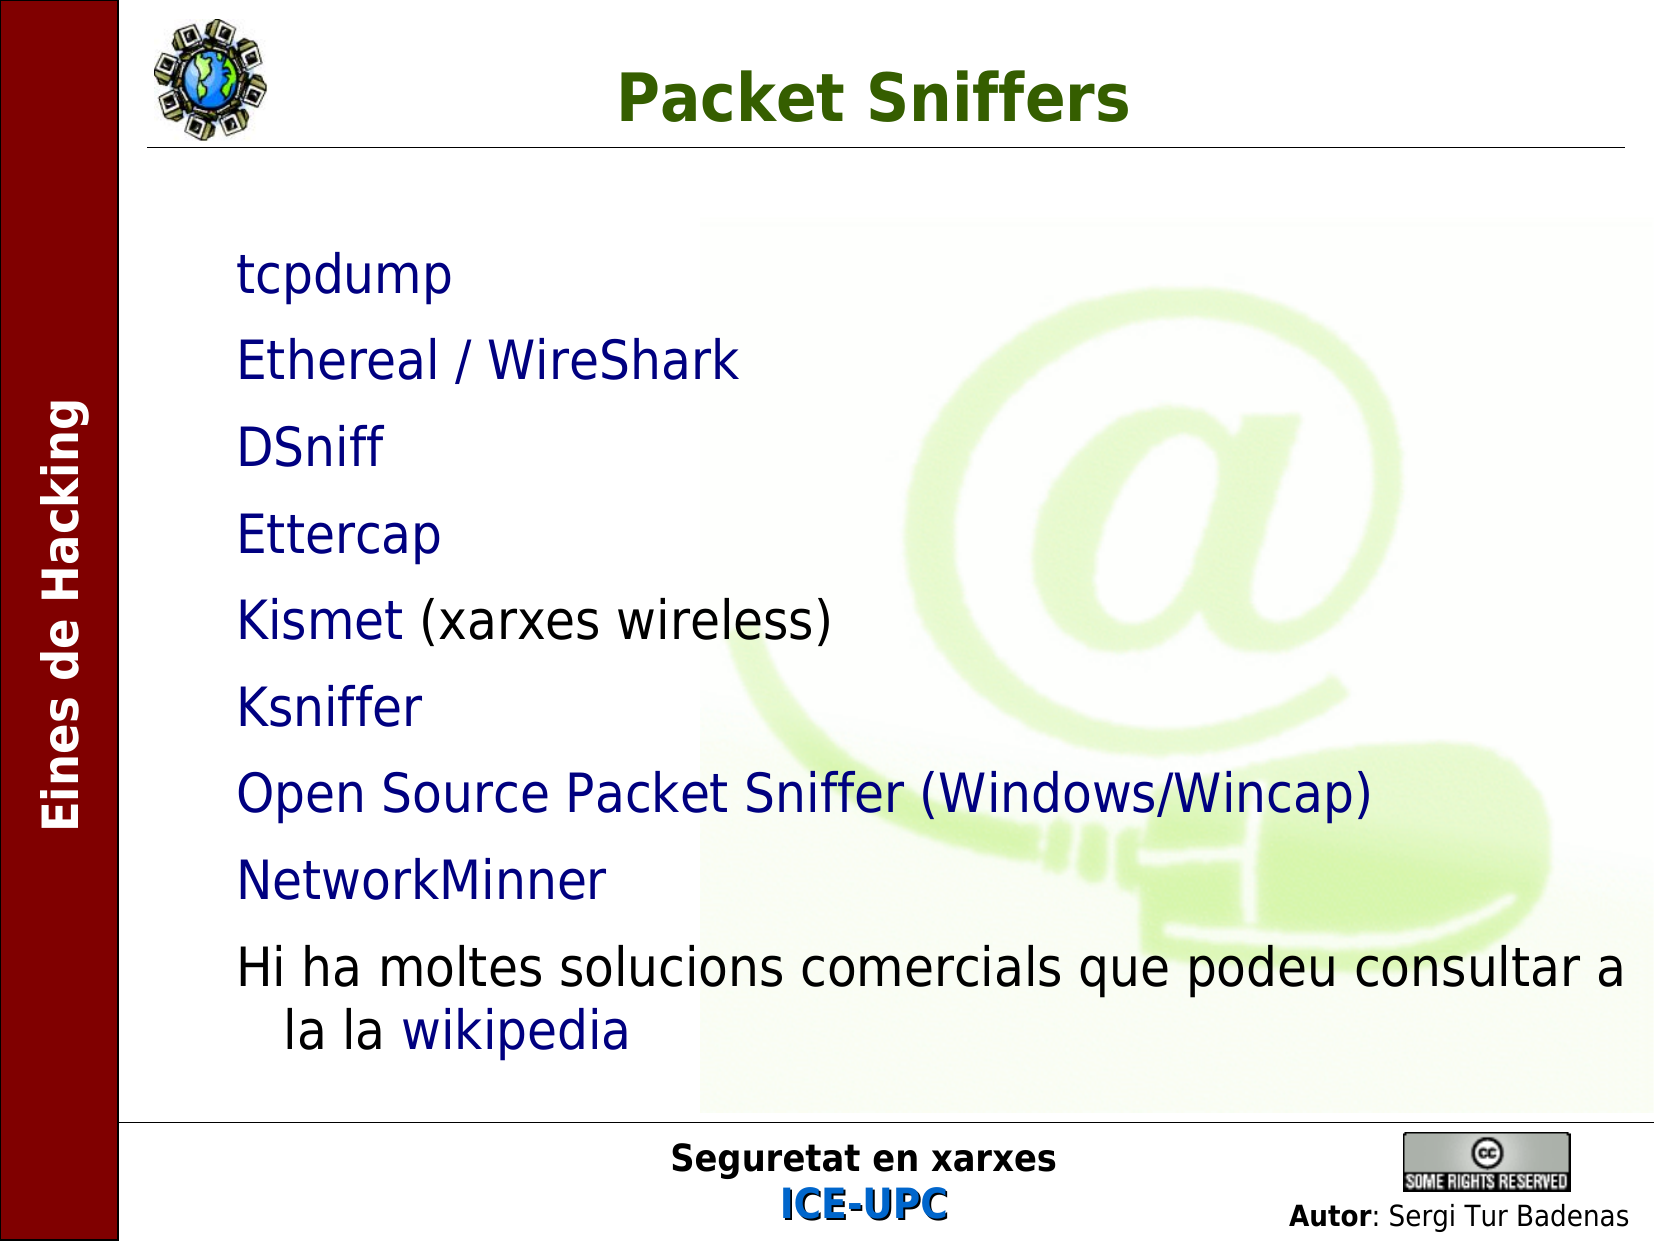

# Packet Sniffers
tcpdump
Ethereal / WireShark
DSniff
Ettercap
Kismet (xarxes wireless)
Ksniffer
Open Source Packet Sniffer (Windows/Wincap)
NetworkMinner
Hi ha moltes solucions comercials que podeu consultar a la la wikipedia